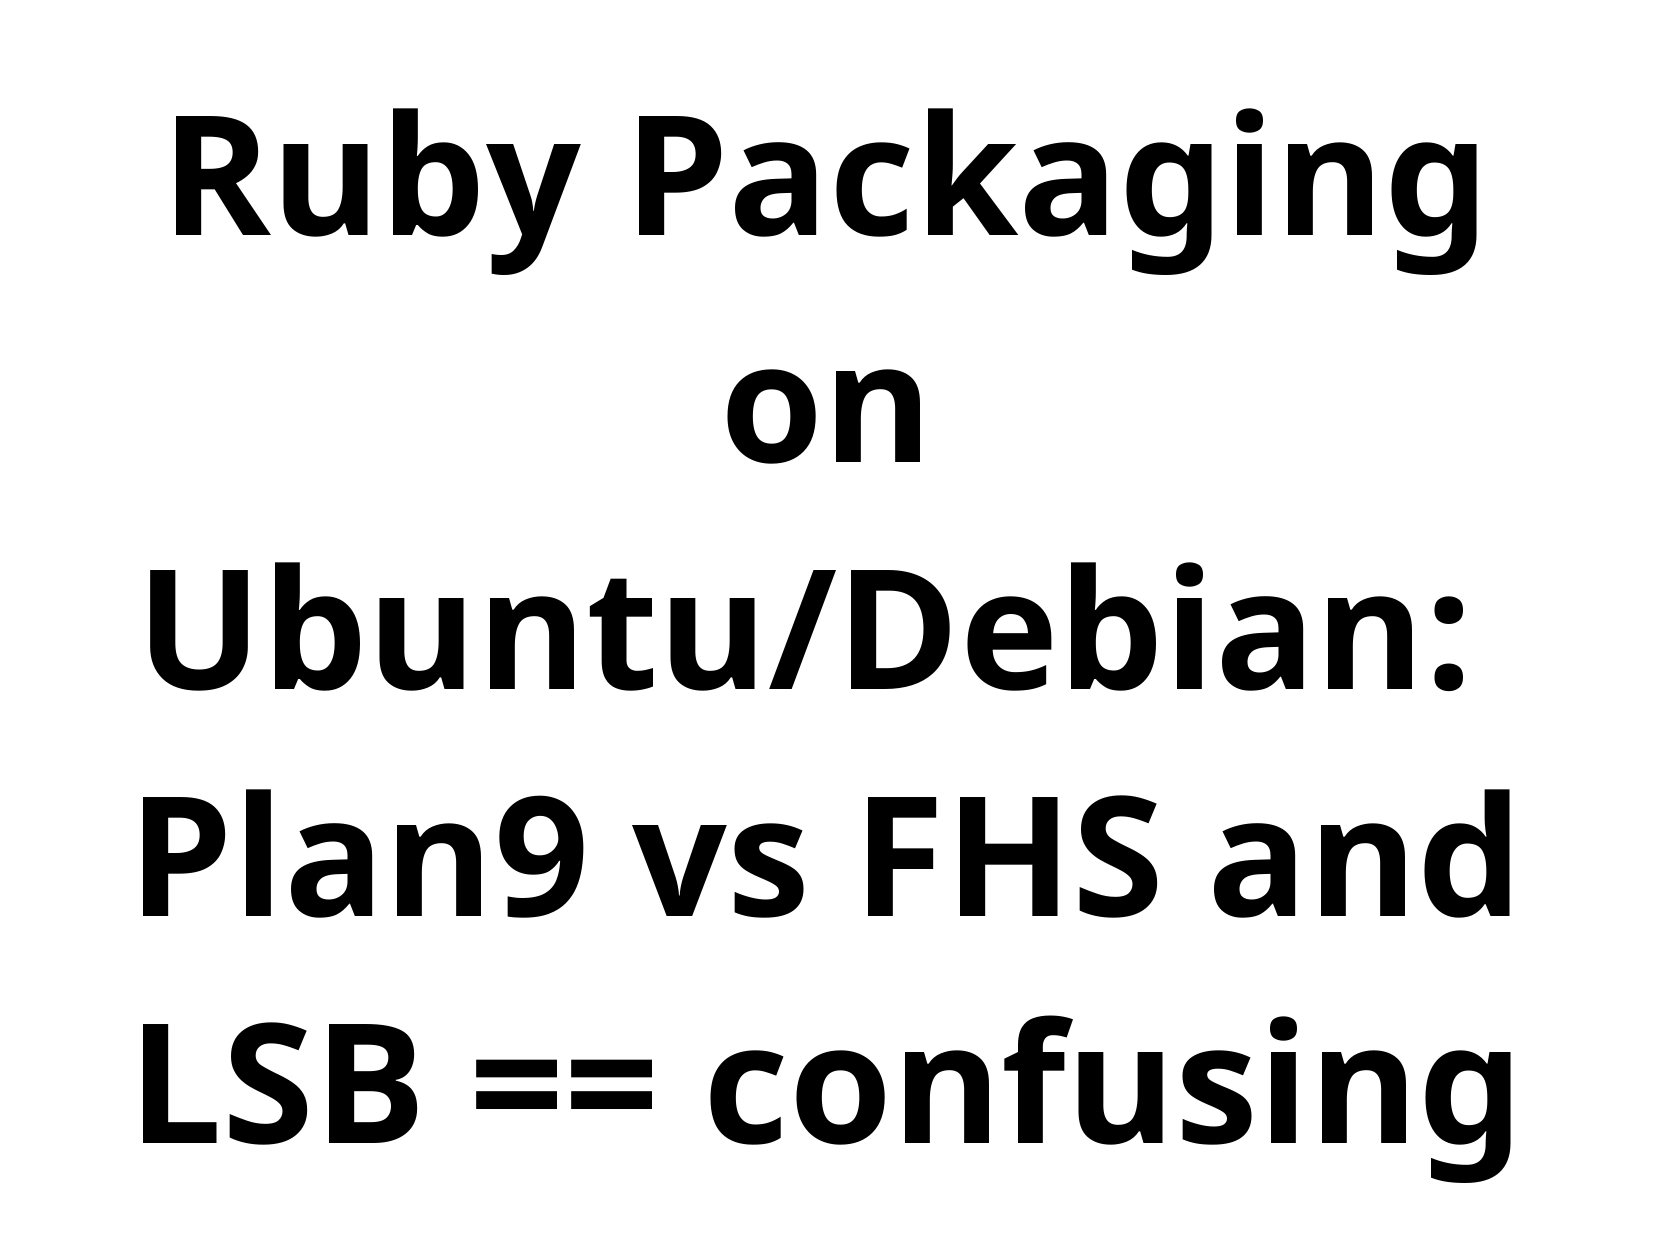

# Ruby Packaging on Ubuntu/Debian: Plan9 vs FHS and LSB == confusing